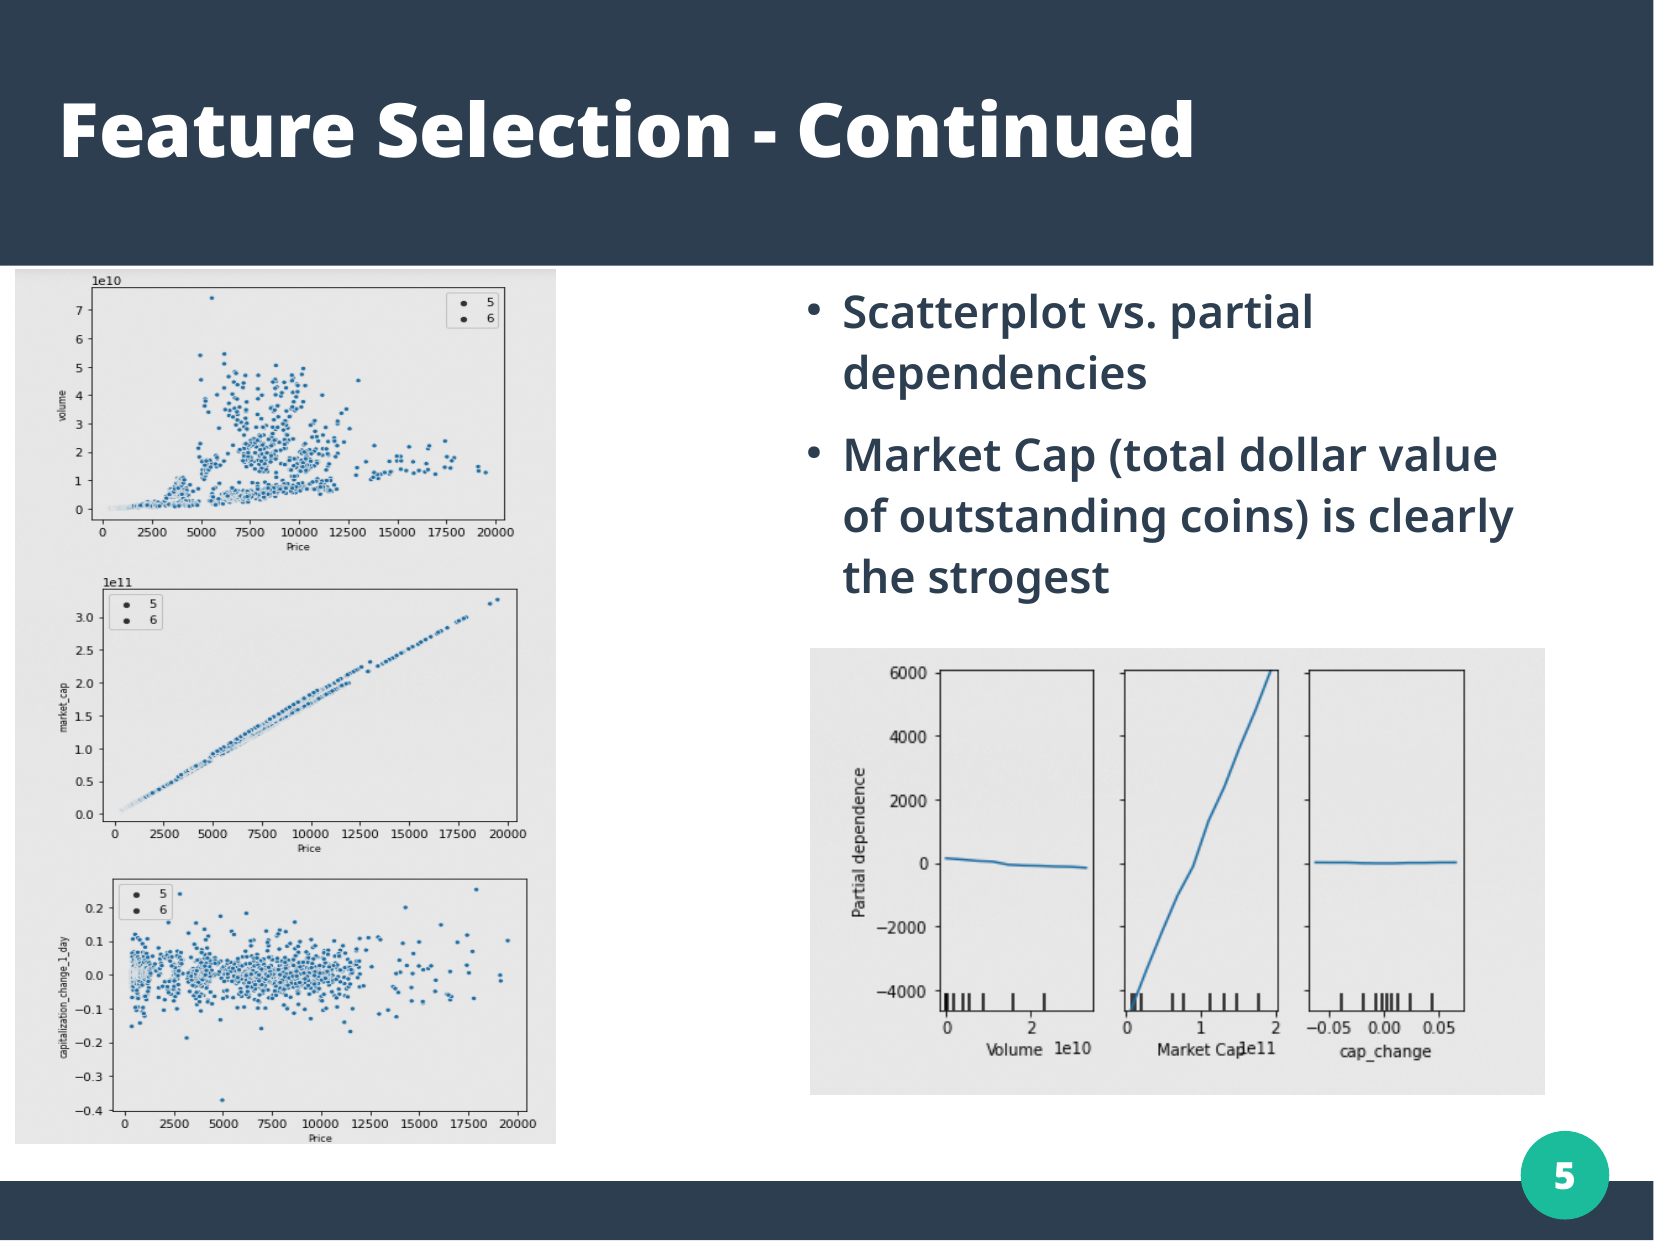

# Feature Selection - Continued
Scatterplot vs. partial dependencies
Market Cap (total dollar value of outstanding coins) is clearly the strogest
5